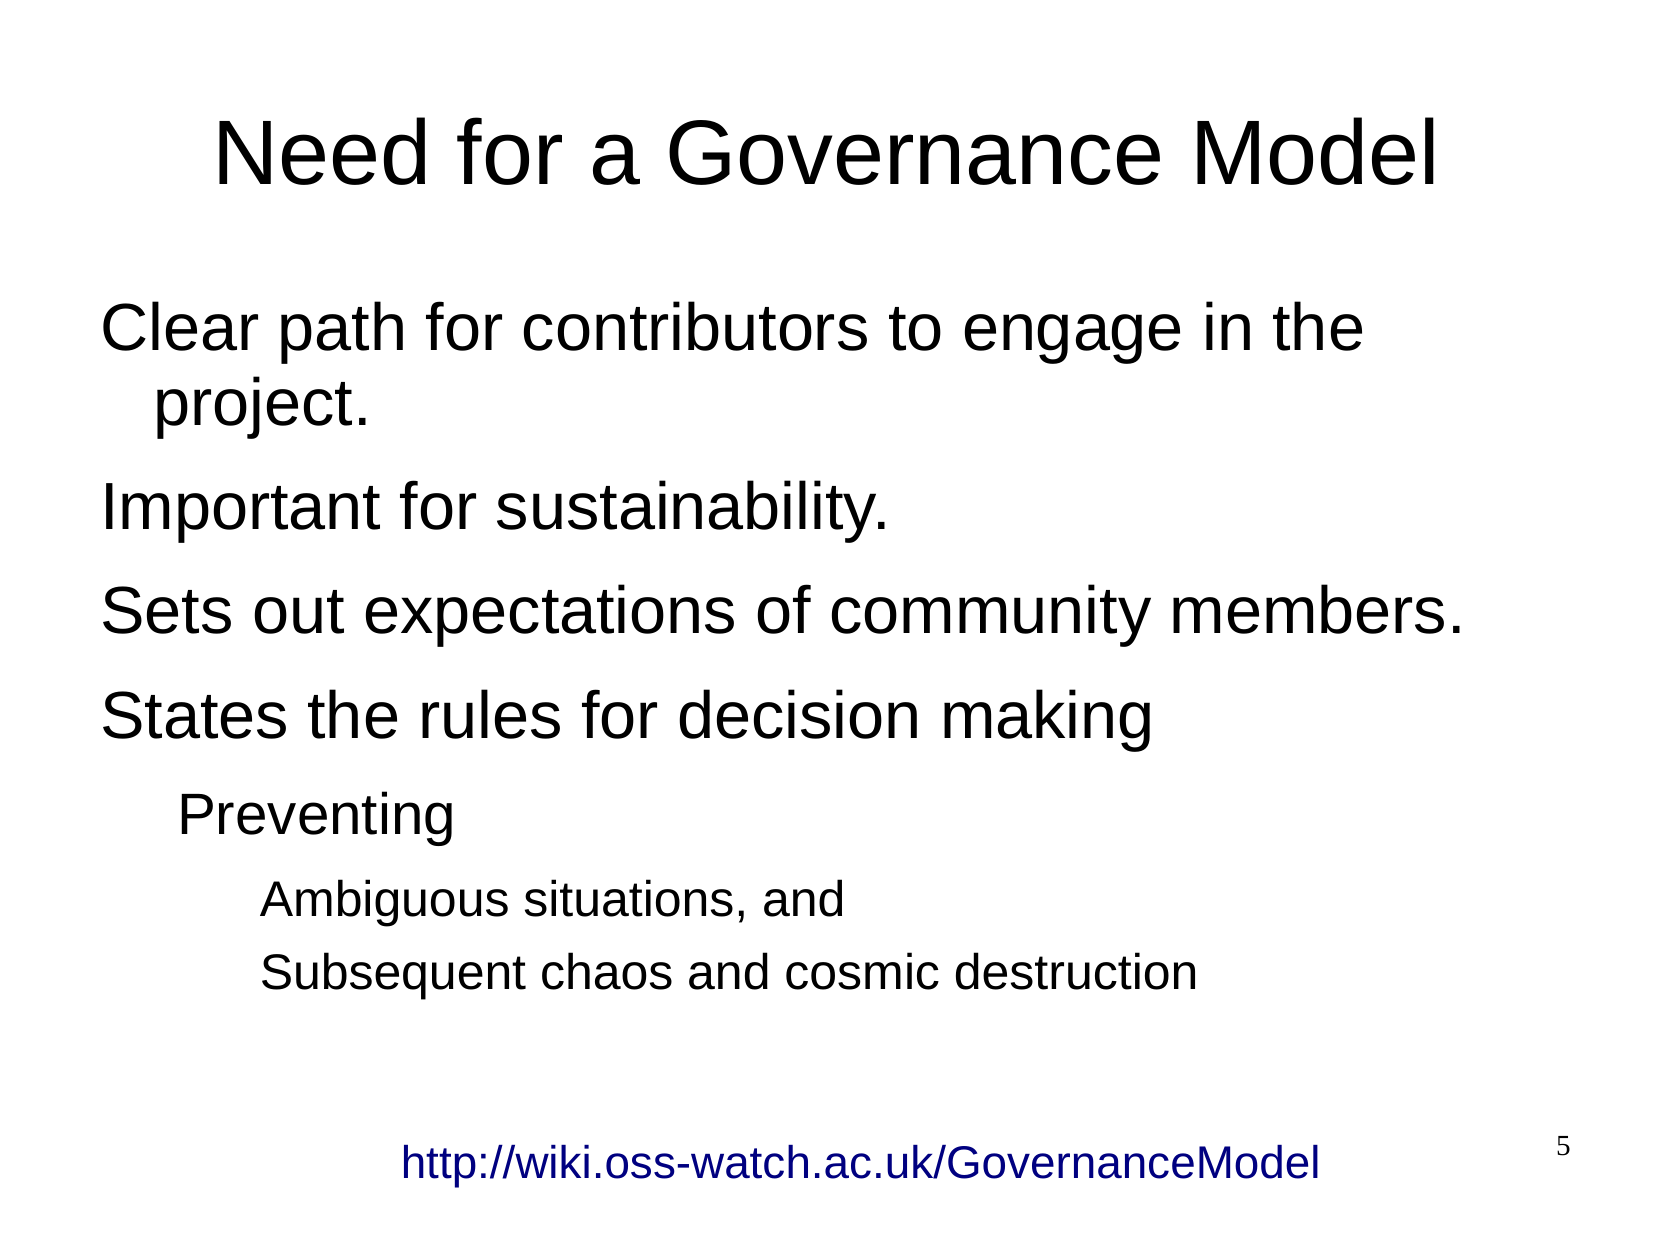

# Need for a Governance Model
Clear path for contributors to engage in the project.
Important for sustainability.
Sets out expectations of community members.
States the rules for decision making
Preventing
Ambiguous situations, and
Subsequent chaos and cosmic destruction
http://wiki.oss-watch.ac.uk/GovernanceModel
5